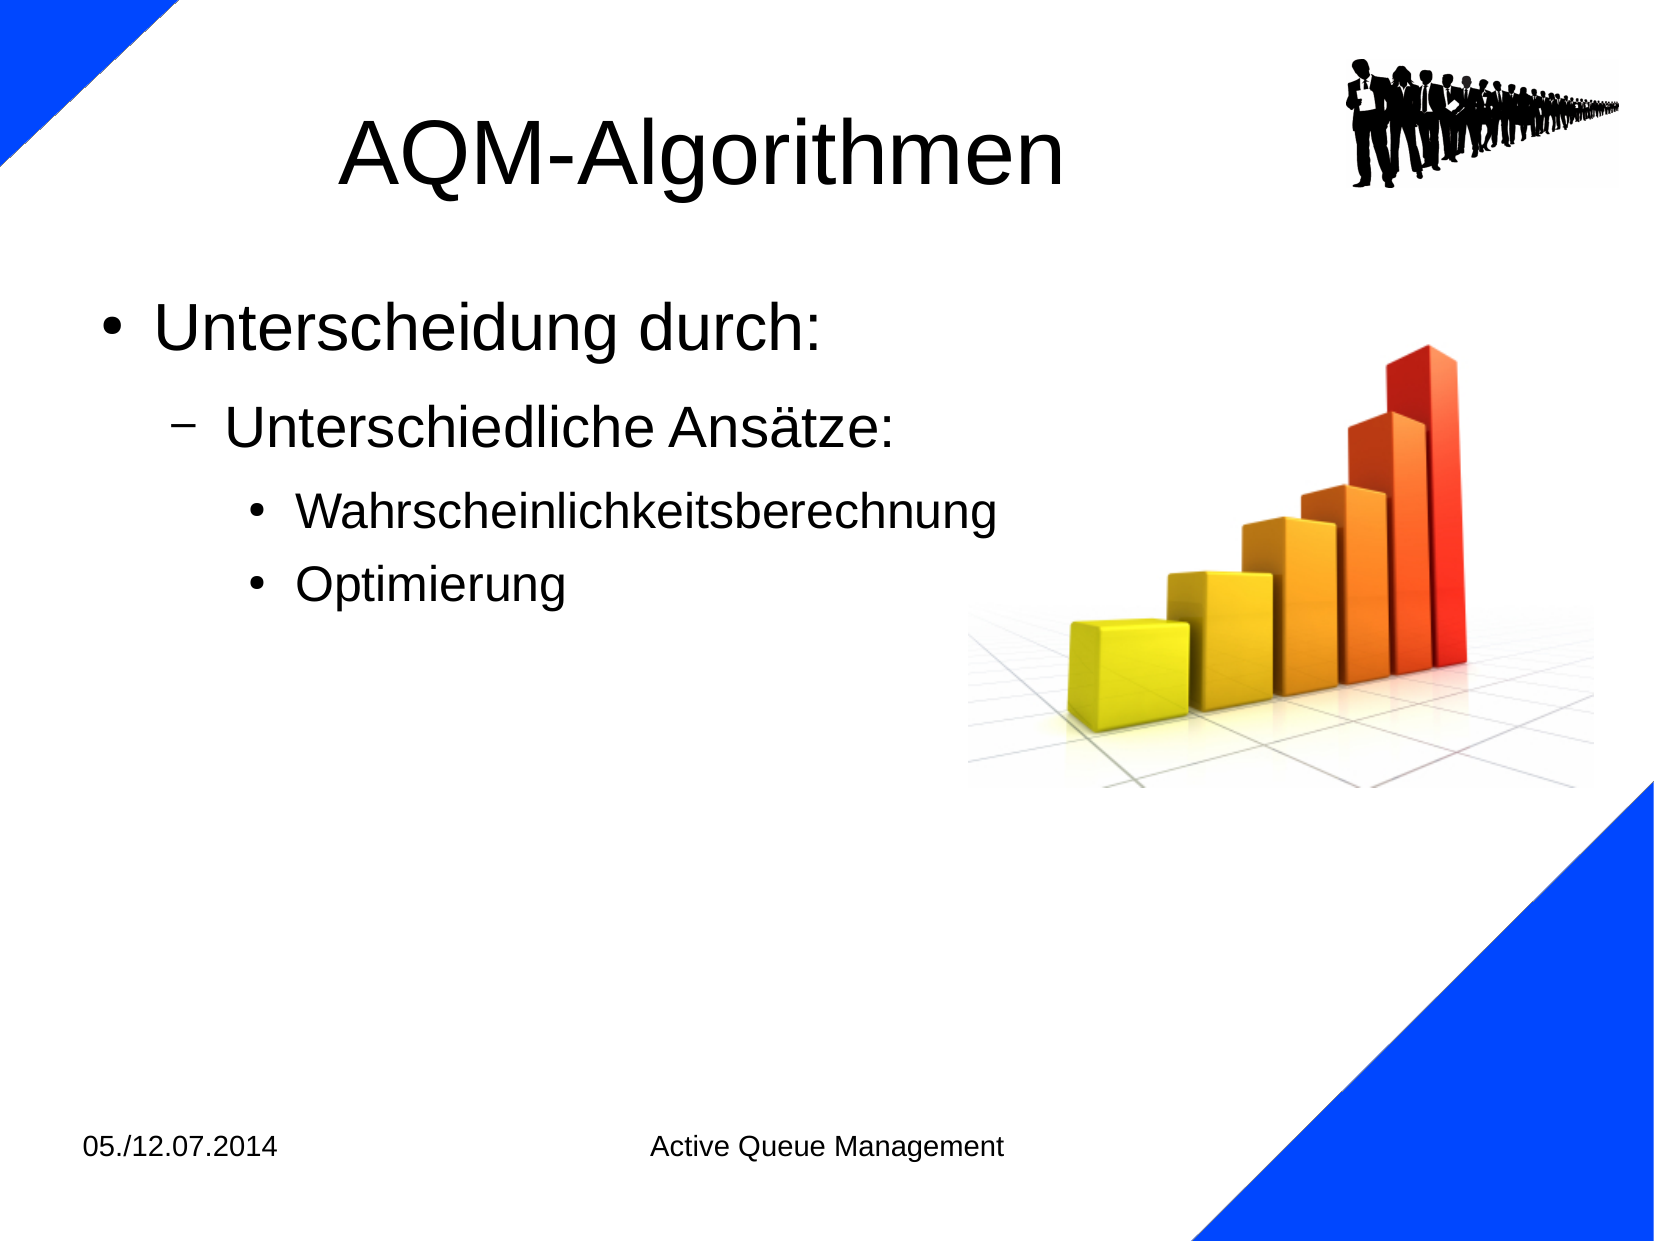

# AQM-Algorithmen
Unterscheidung durch:
Unterschiedliche Ansätze:
Wahrscheinlichkeitsberechnung
Optimierung
05.07.2014/12.07.2014
Active Queue Management